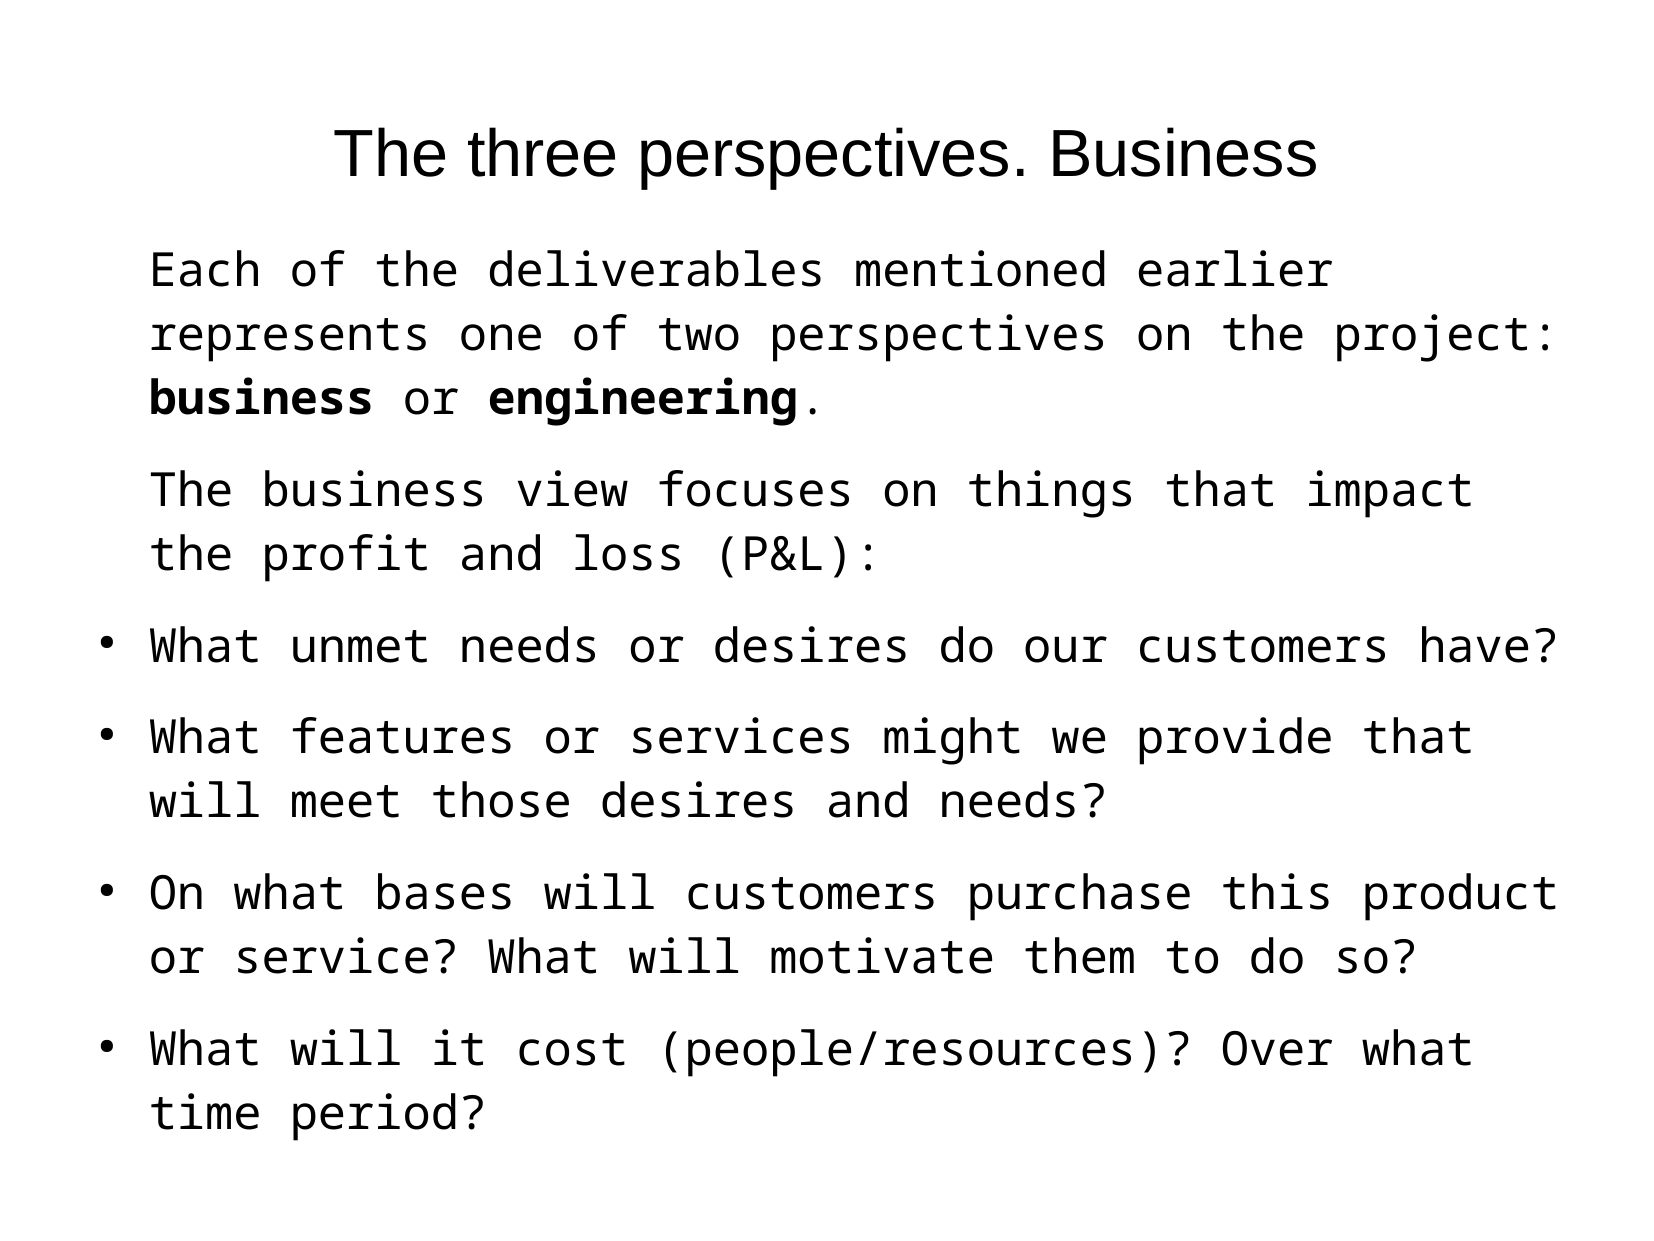

# The three perspectives. Business
Each of the deliverables mentioned earlier represents one of two perspectives on the project: business or engineering.
The business view focuses on things that impact the profit and loss (P&L):
What unmet needs or desires do our customers have?
What features or services might we provide that will meet those desires and needs?
On what bases will customers purchase this product or service? What will motivate them to do so?
What will it cost (people/resources)? Over what time period?